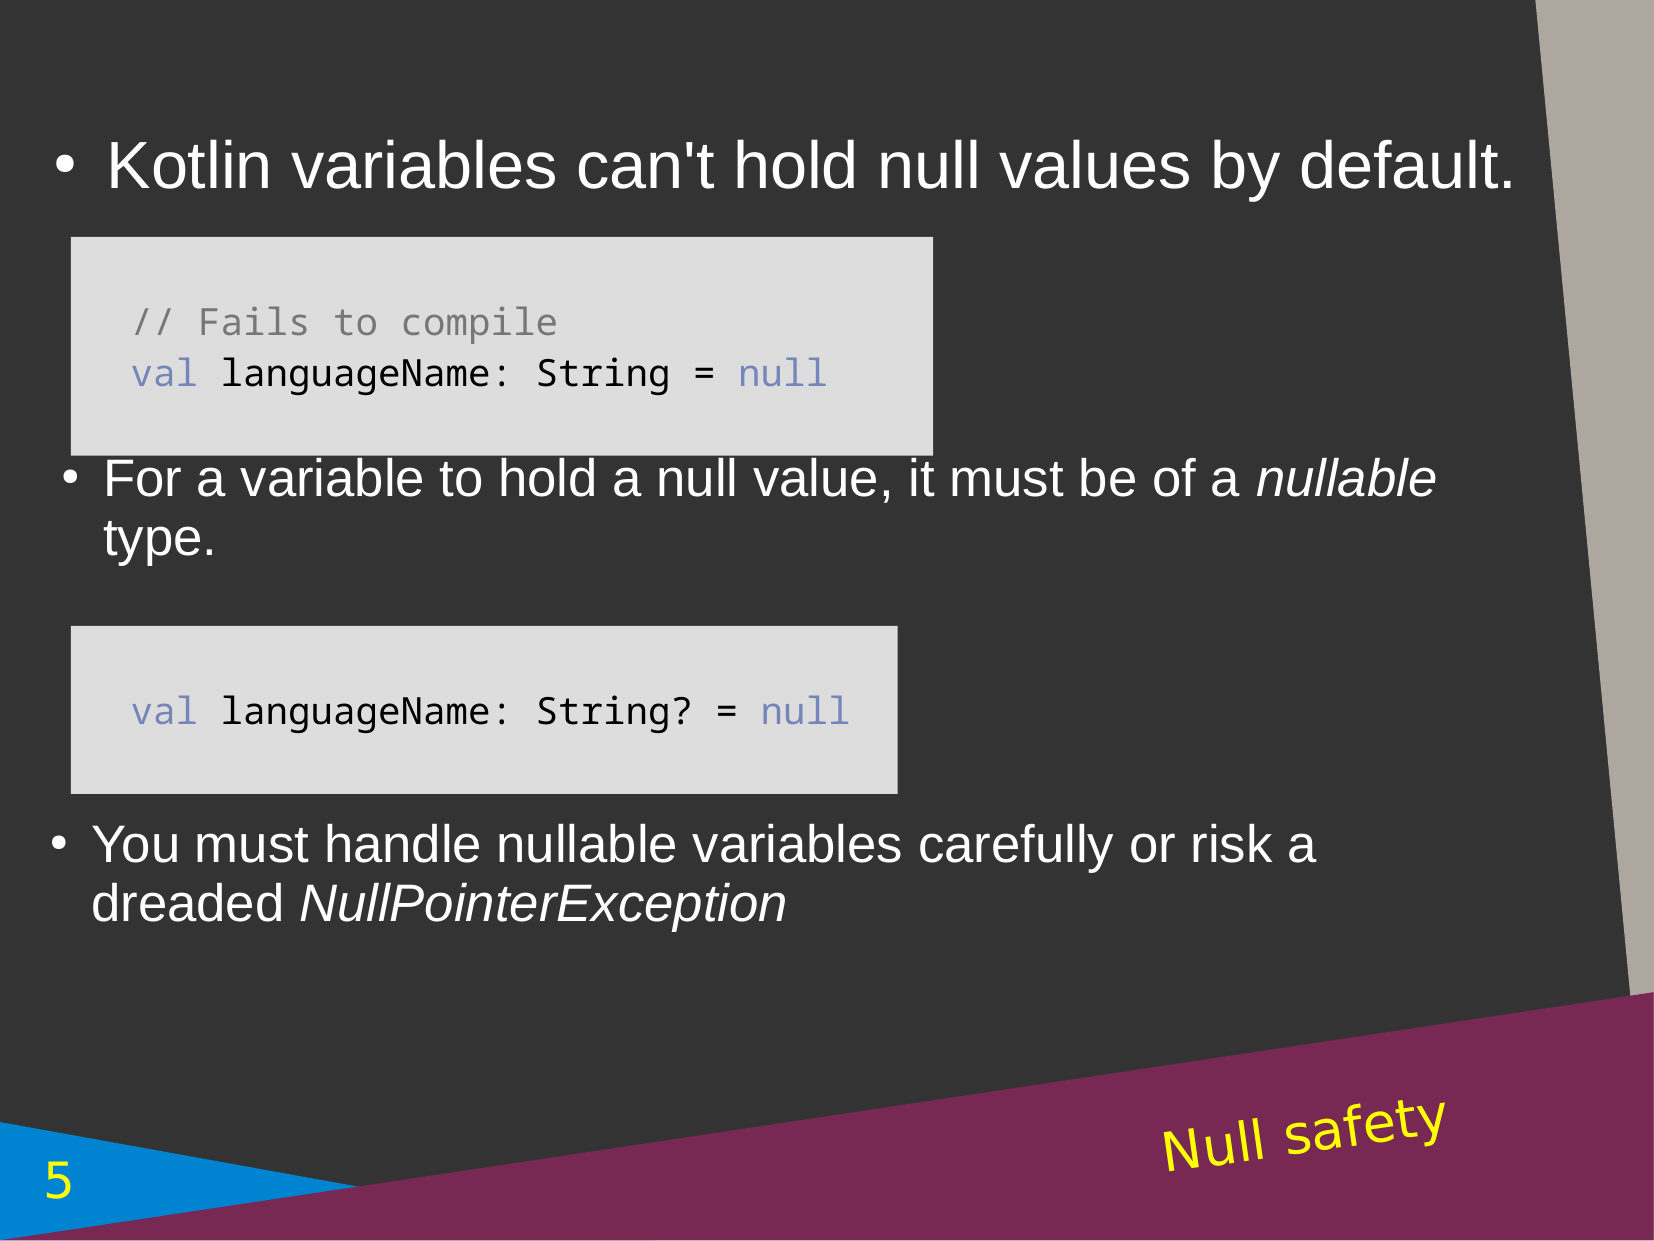

Kotlin variables can't hold null values by default.
 // Fails to compile
 val languageName: String = null
For a variable to hold a null value, it must be of a nullable type.
 val languageName: String? = null
You must handle nullable variables carefully or risk a dreaded NullPointerException
# Null safety
5